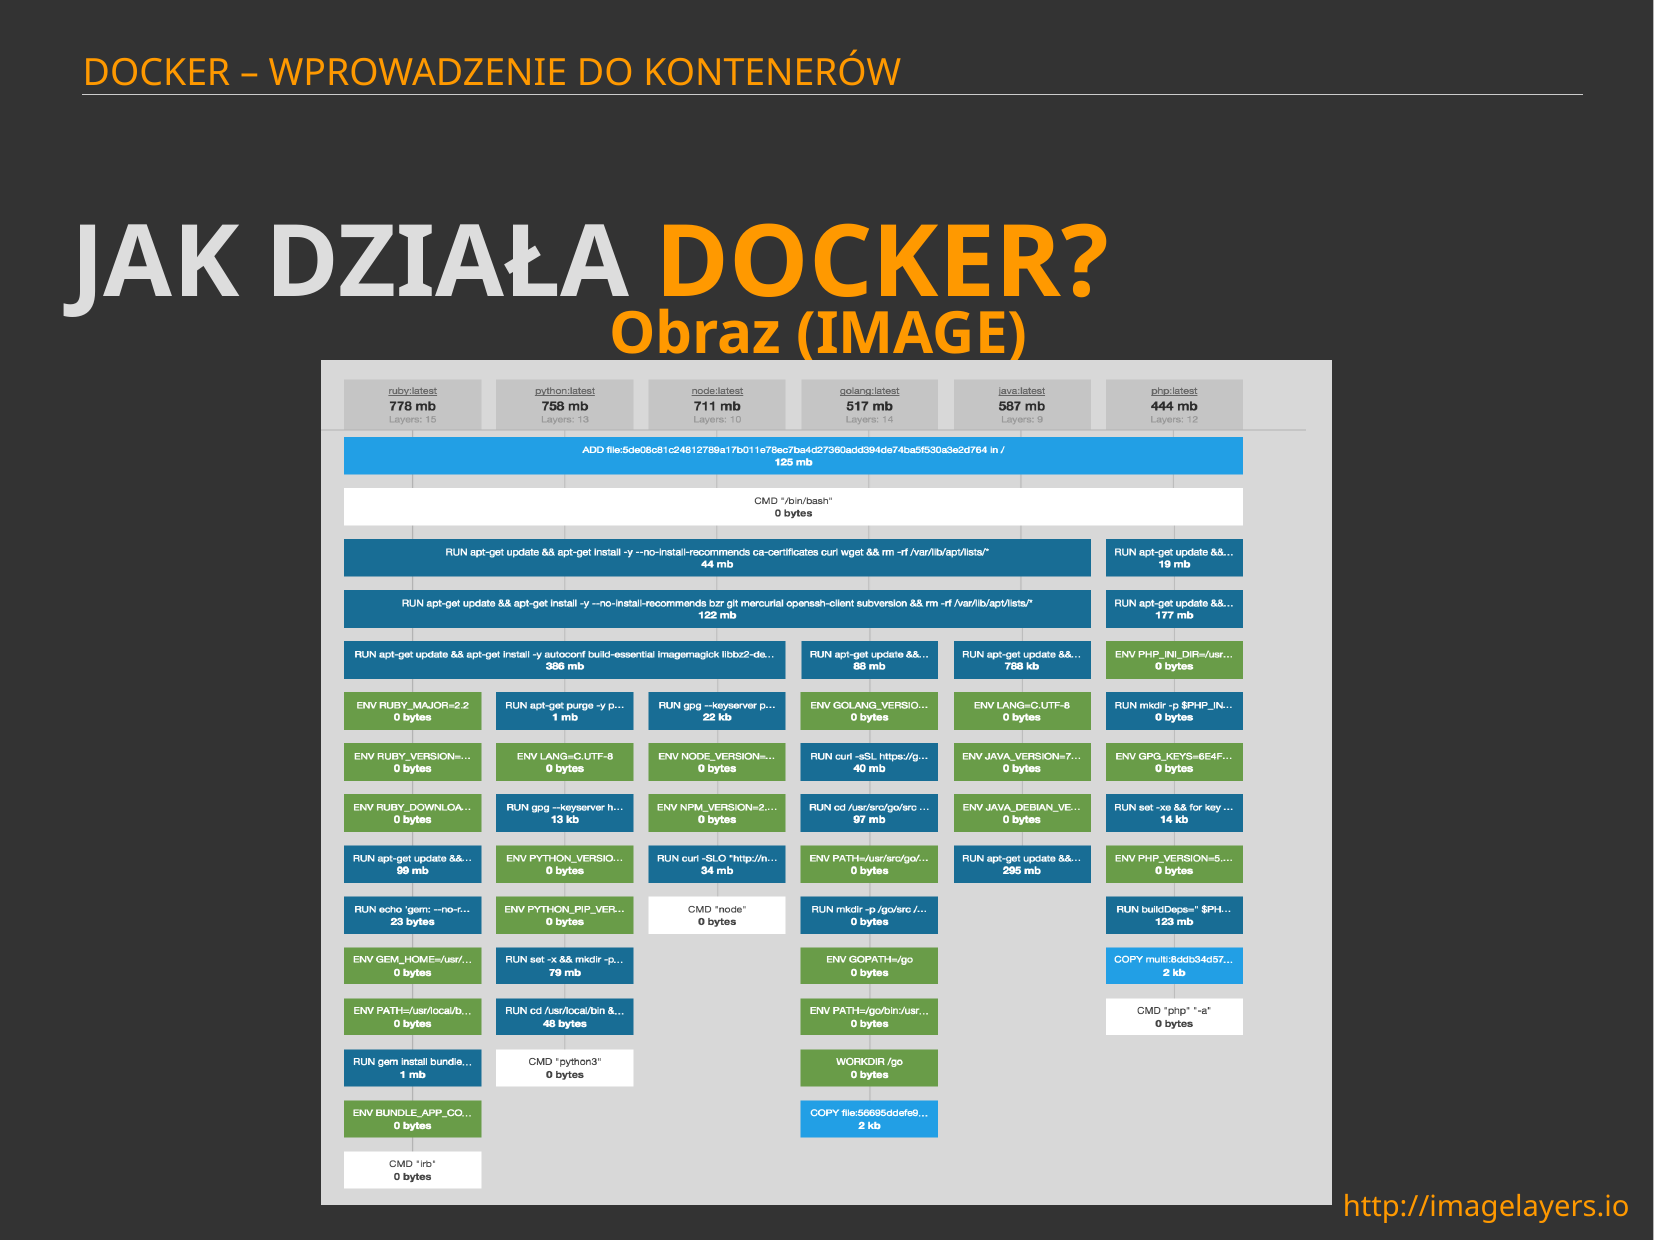

# DOCKER – WPROWADZENIE DO KONTENERÓW
JAK DZIAŁA DOCKER?
Obraz (IMAGE)
http://imagelayers.io